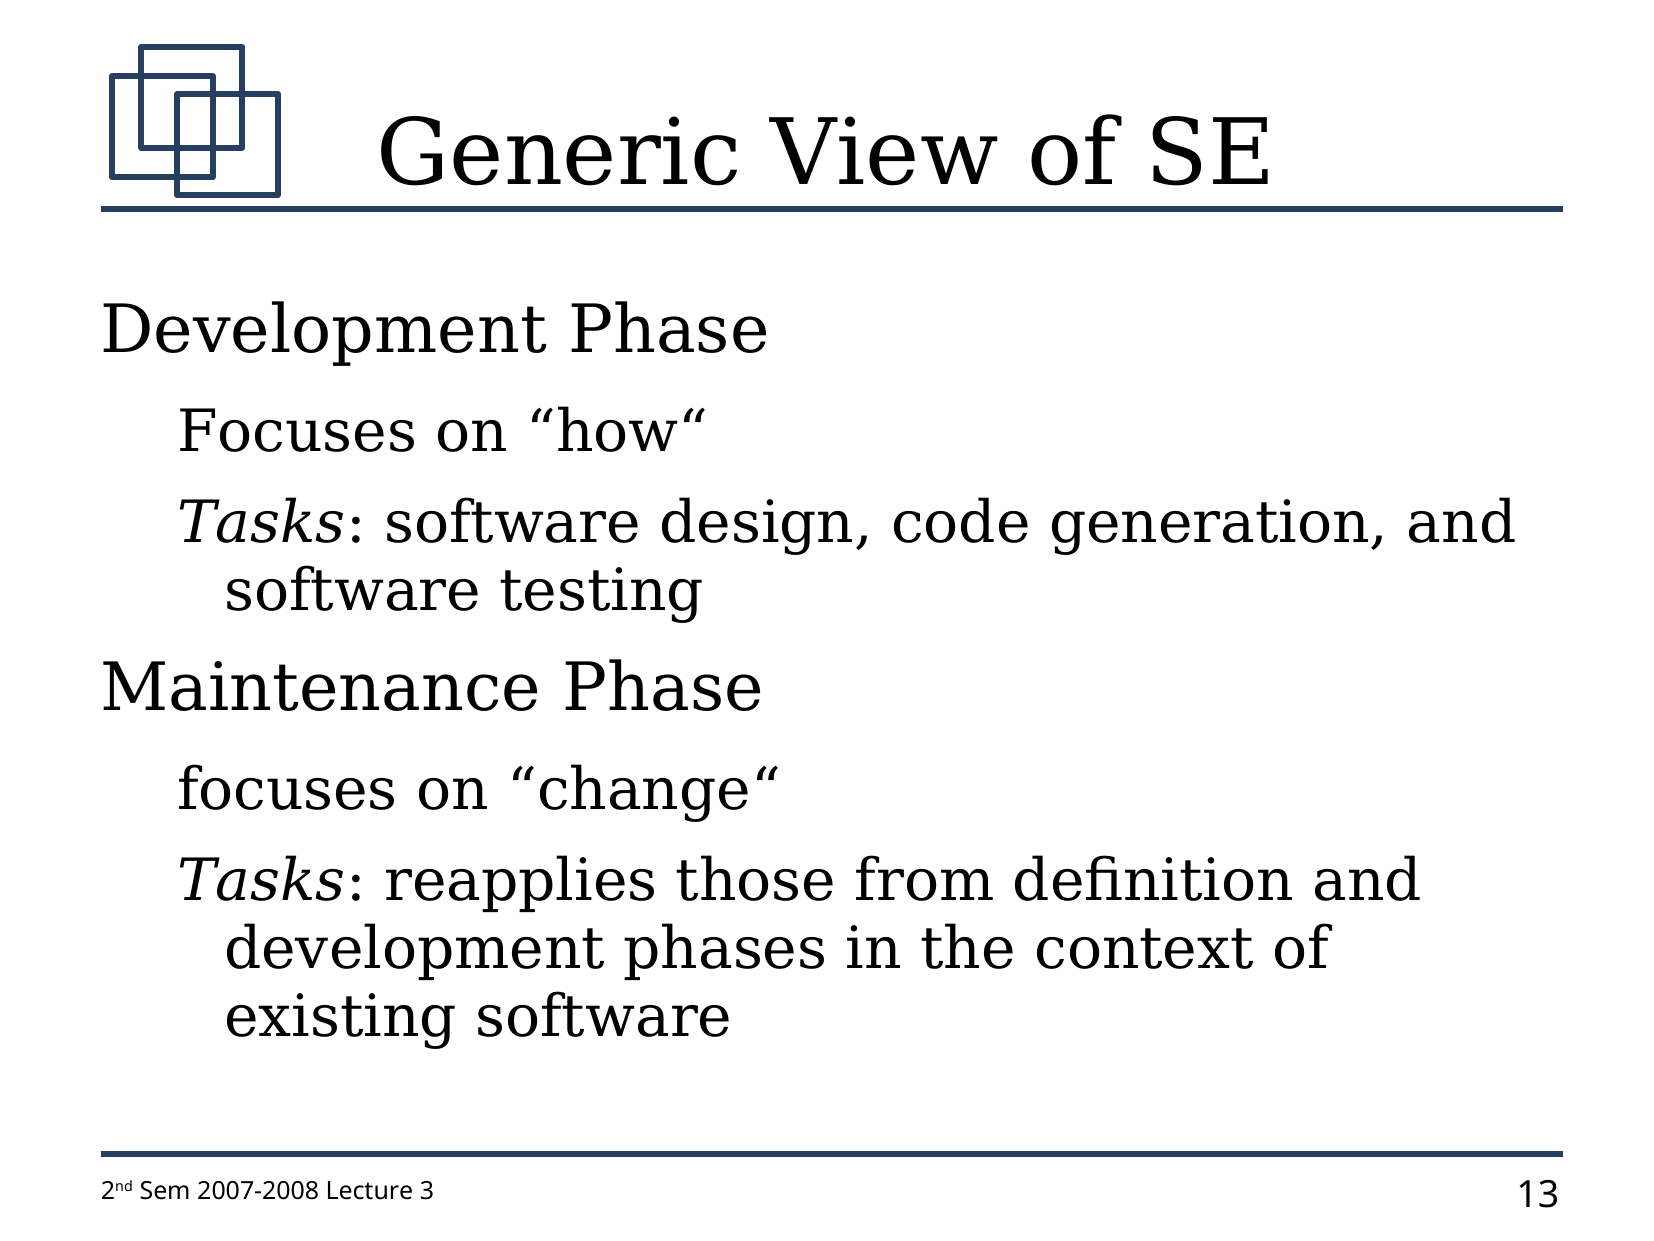

# Generic View of SE
Development Phase
Focuses on “how“
Tasks: software design, code generation, and software testing
Maintenance Phase
focuses on “change“
Tasks: reapplies those from definition and development phases in the context of existing software